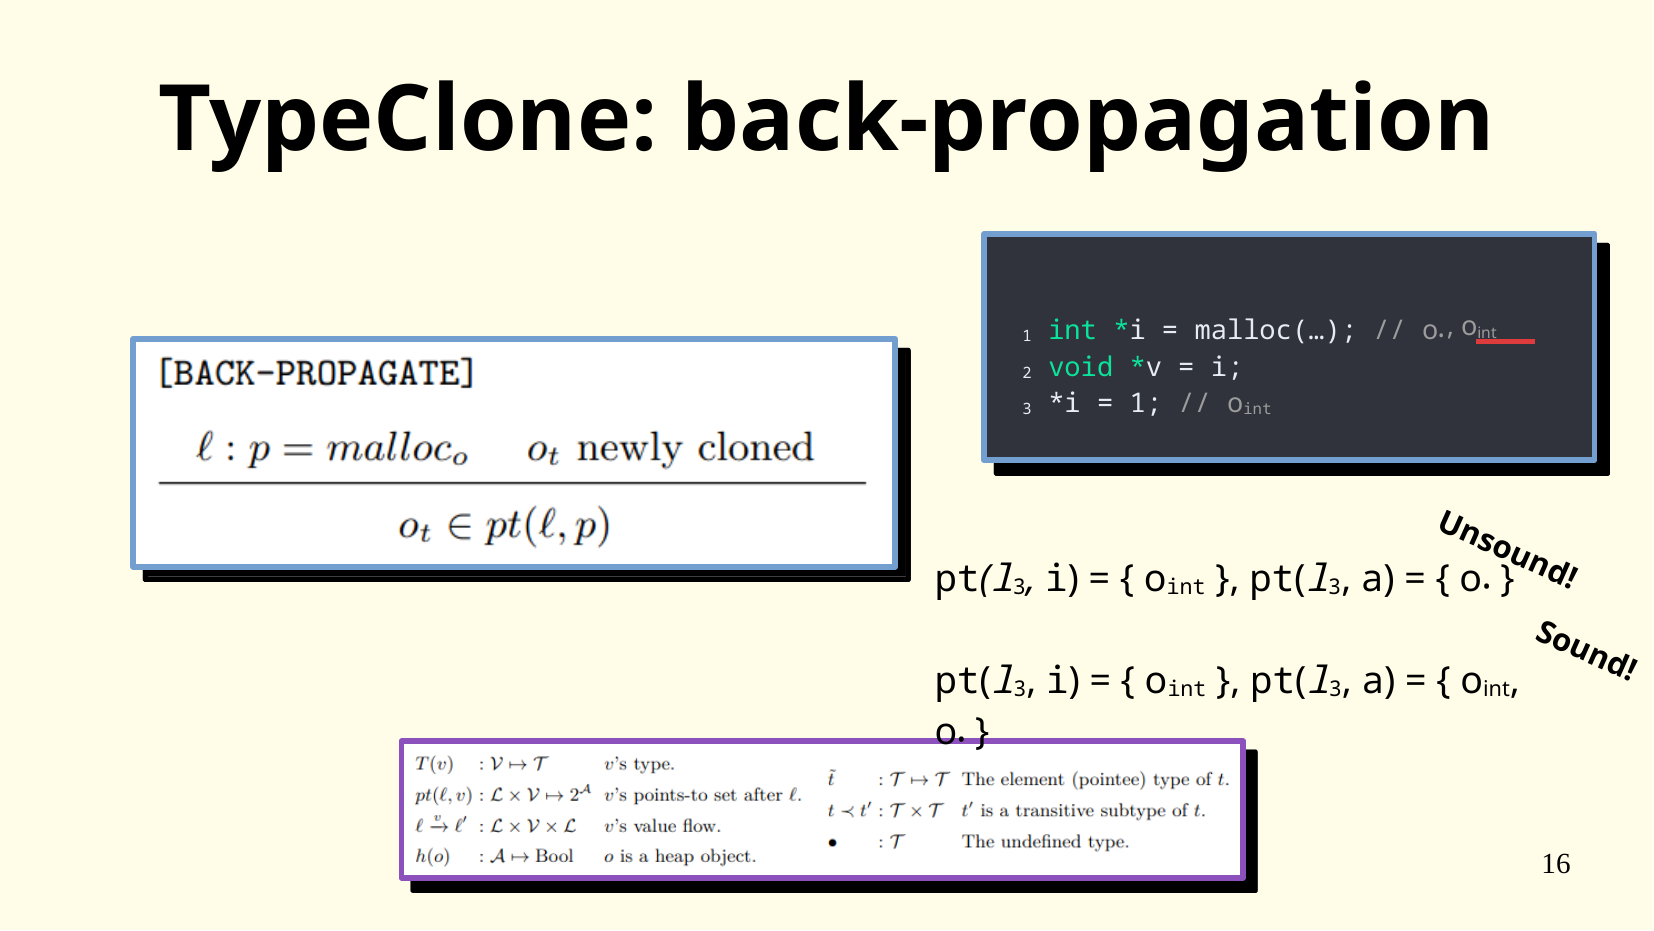

# TypeClone: back-propagation
1 int *i = malloc(…); // o•
2 void *v = i;
3 *i = 1; // oint
, oint
pt(l3, i) = { oint }, pt(l3, a) = { o• }
pt(l3, i) = { oint }, pt(l3, a) = { oint, o• }
Unsound!
Sound!
16